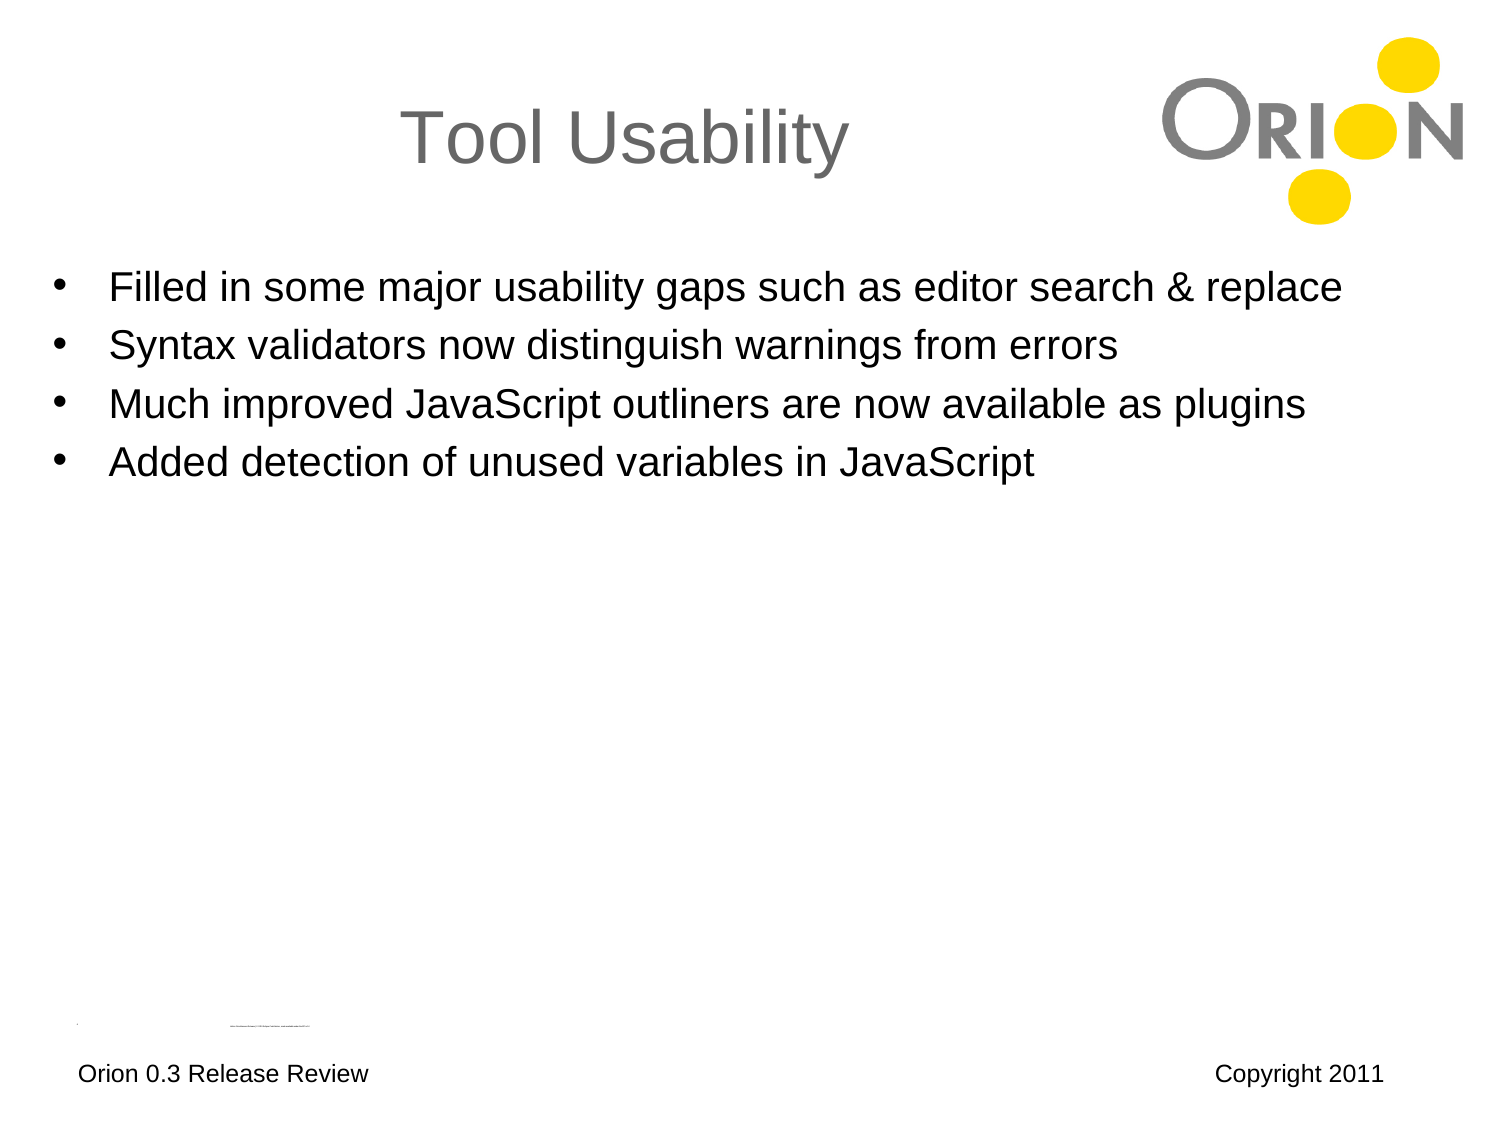

# Tool Usability
Filled in some major usability gaps such as editor search & replace
Syntax validators now distinguish warnings from errors
Much improved JavaScript outliners are now available as plugins
Added detection of unused variables in JavaScript
6
Copyright 2011